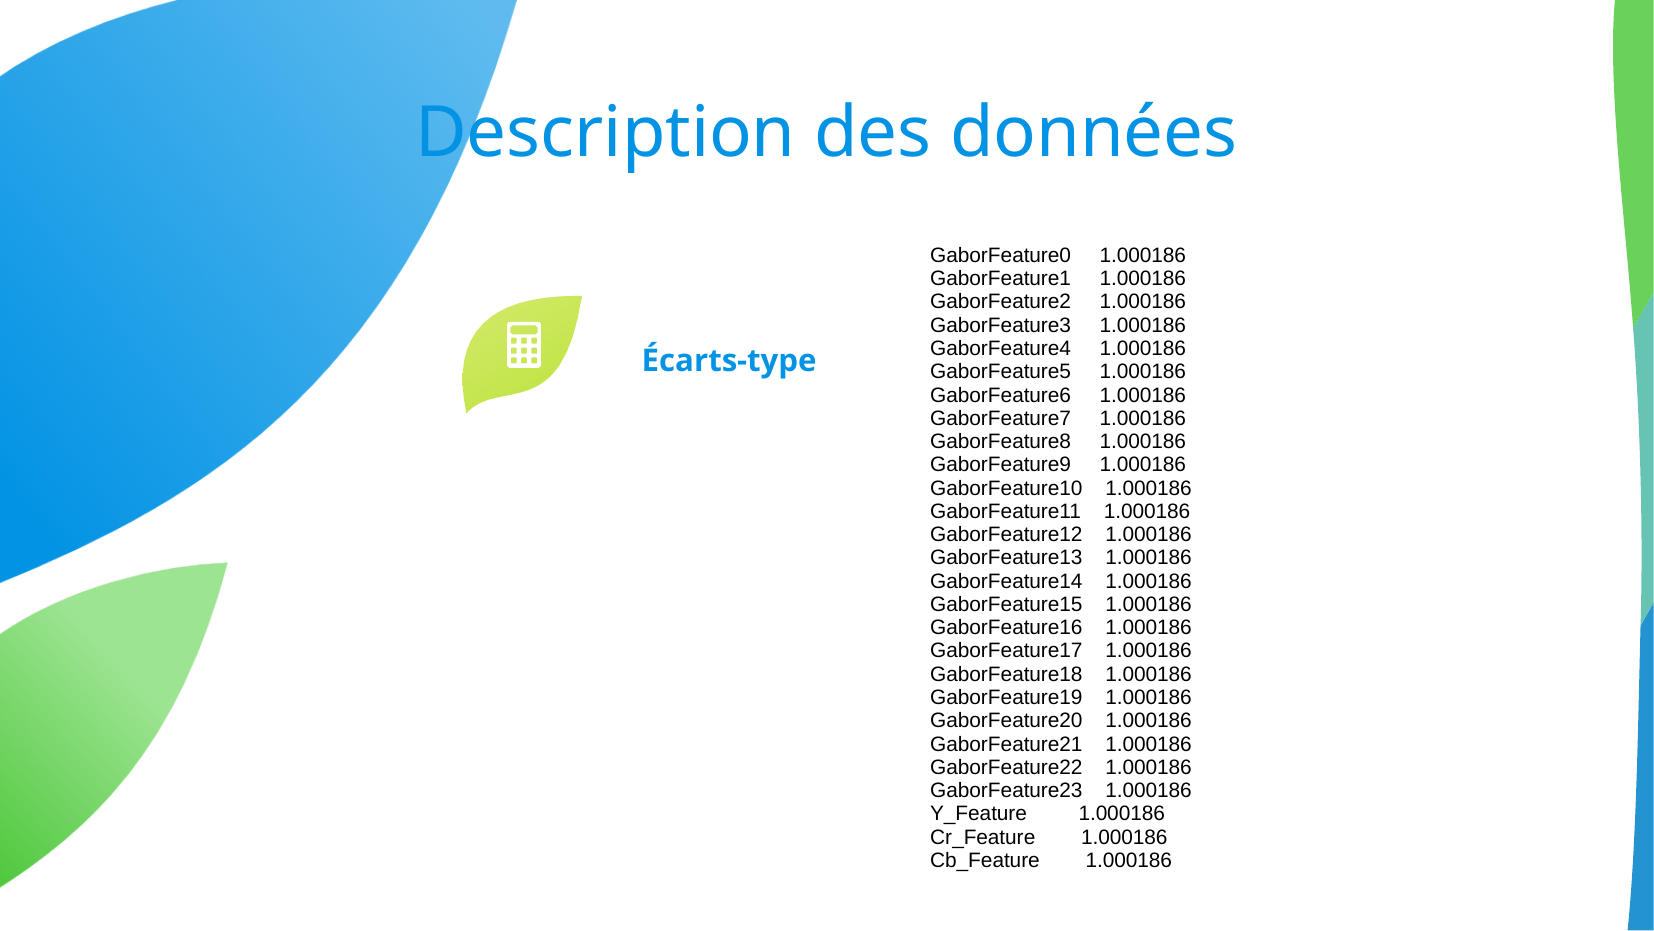

Description des données
GaborFeature0 1.000186
GaborFeature1 1.000186
GaborFeature2 1.000186
GaborFeature3 1.000186
GaborFeature4 1.000186
GaborFeature5 1.000186
GaborFeature6 1.000186
GaborFeature7 1.000186
GaborFeature8 1.000186
GaborFeature9 1.000186
GaborFeature10 1.000186
GaborFeature11 1.000186
GaborFeature12 1.000186
GaborFeature13 1.000186
GaborFeature14 1.000186
GaborFeature15 1.000186
GaborFeature16 1.000186
GaborFeature17 1.000186
GaborFeature18 1.000186
GaborFeature19 1.000186
GaborFeature20 1.000186
GaborFeature21 1.000186
GaborFeature22 1.000186
GaborFeature23 1.000186
Y_Feature 1.000186
Cr_Feature 1.000186
Cb_Feature 1.000186
Écarts-type